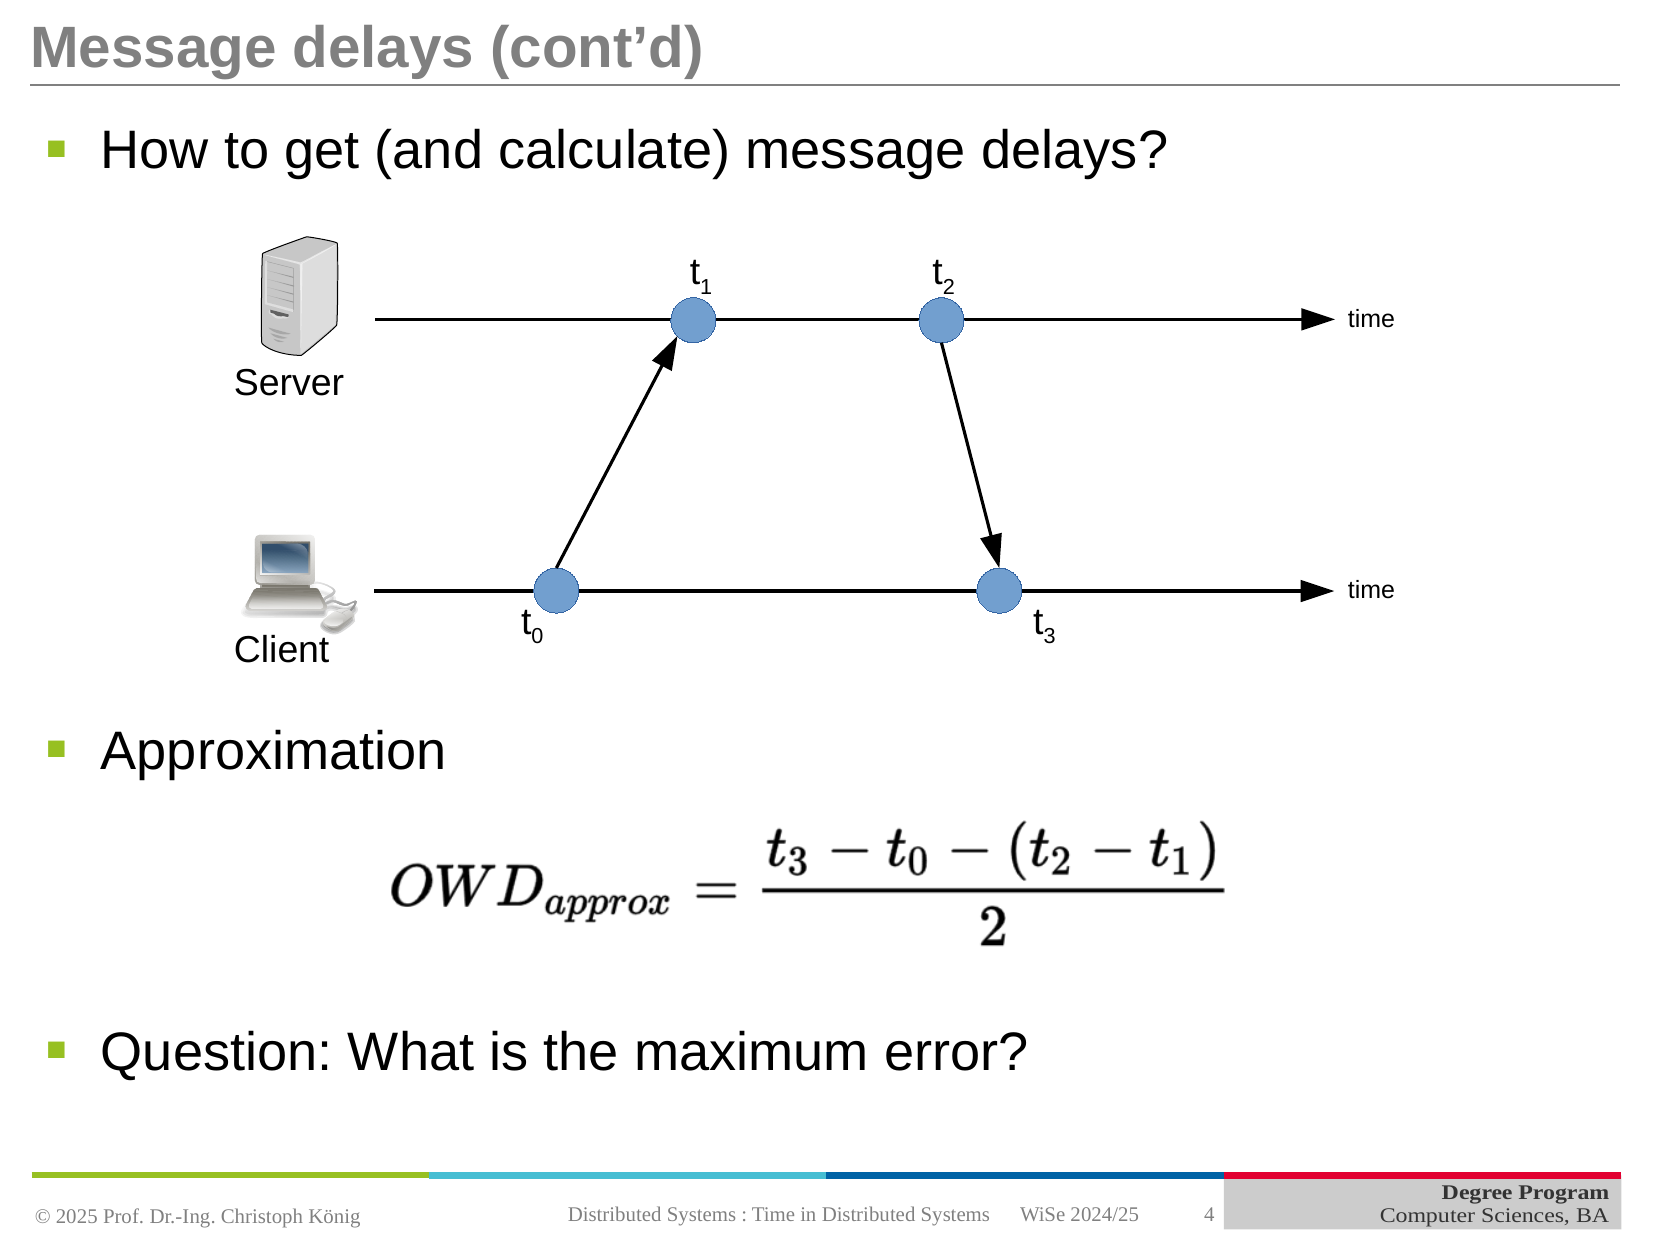

Message delays (cont’d)
# How to get (and calculate) message delays?
Approximation
Question: What is the maximum error?
t1
t2
time
Server
time
t0
t3
Client